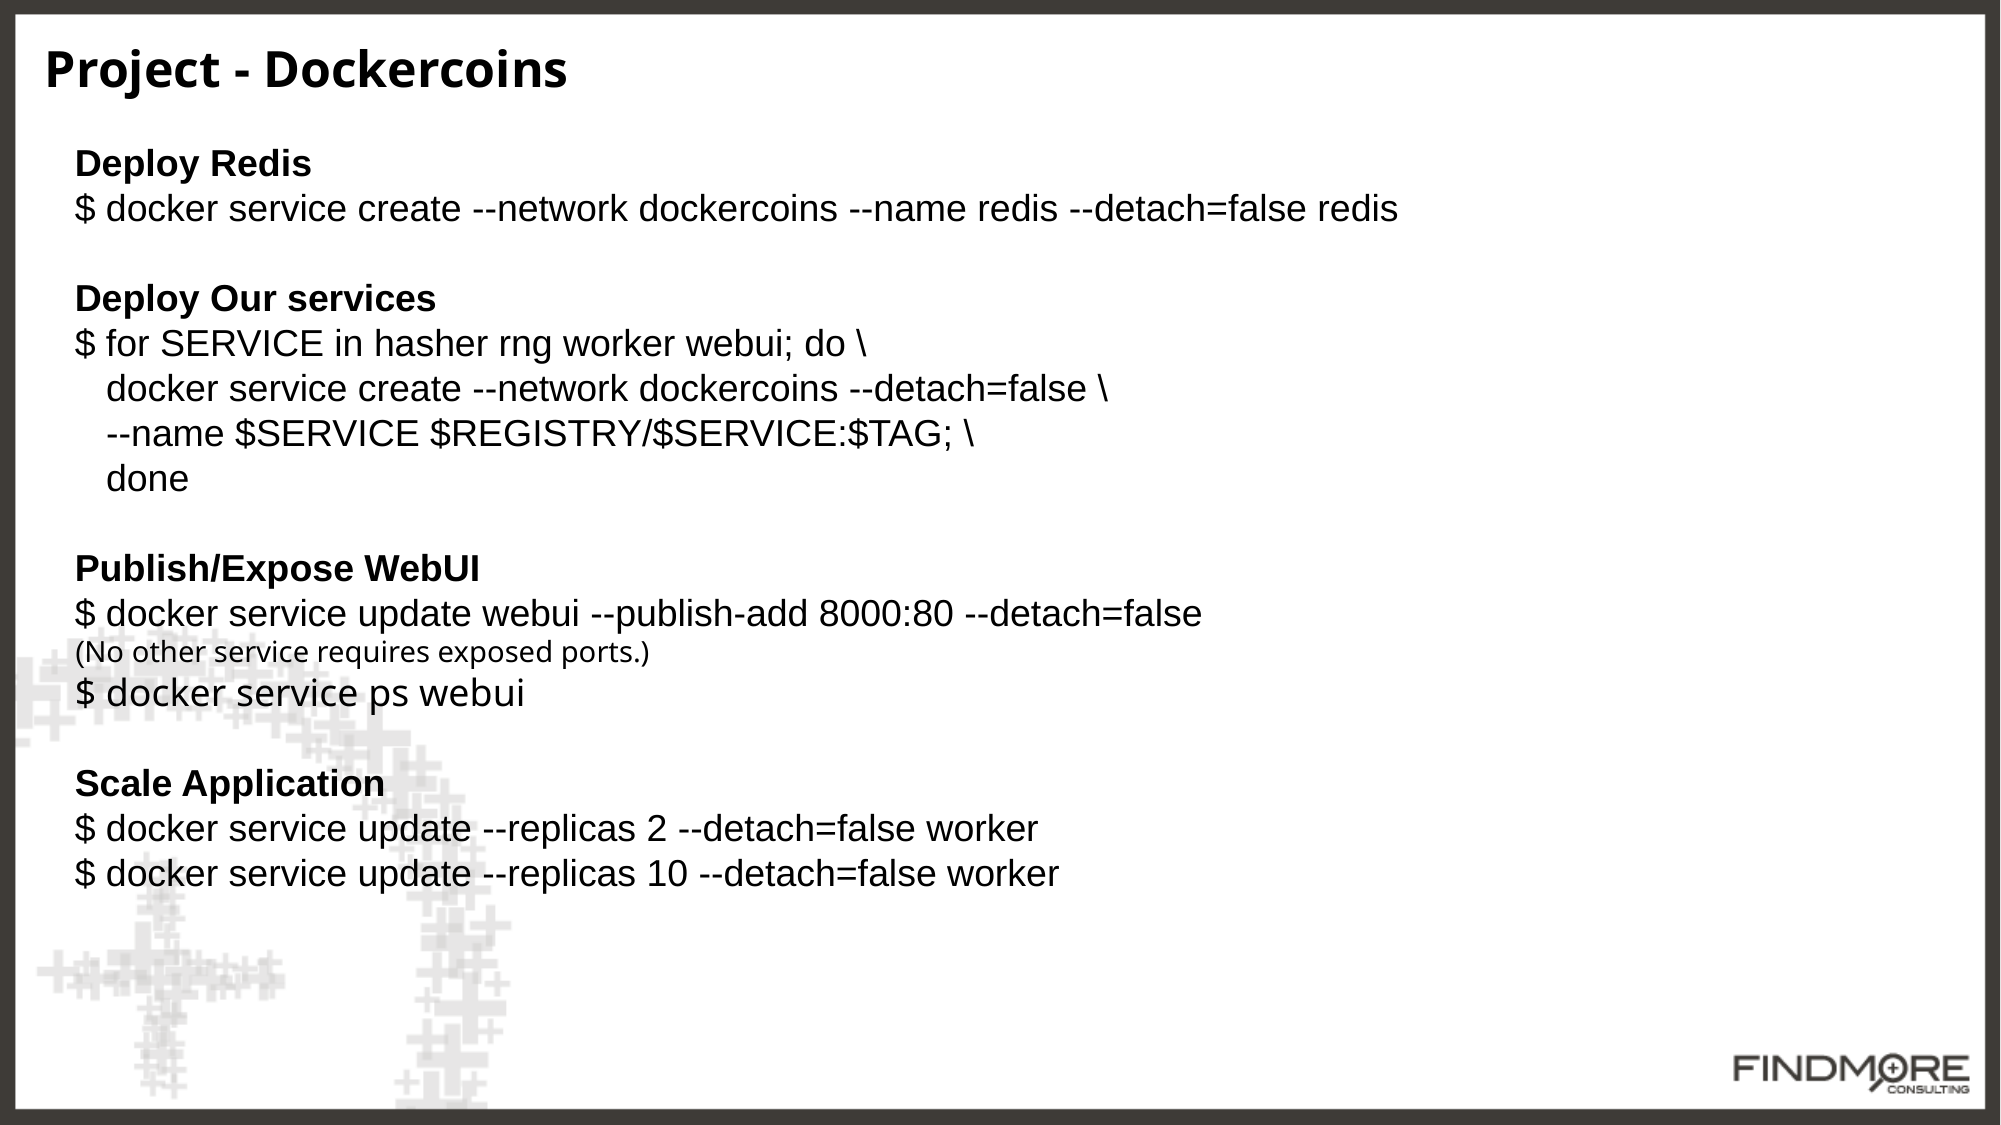

Project - Dockercoins
Deploy Redis
$ docker service create --network dockercoins --name redis --detach=false redis
Deploy Our services
$ for SERVICE in hasher rng worker webui; do \
 docker service create --network dockercoins --detach=false \
 --name $SERVICE $REGISTRY/$SERVICE:$TAG; \
 done
Publish/Expose WebUI
$ docker service update webui --publish-add 8000:80 --detach=false
(No other service requires exposed ports.)
$ docker service ps webui
Scale Application
$ docker service update --replicas 2 --detach=false worker
$ docker service update --replicas 10 --detach=false worker